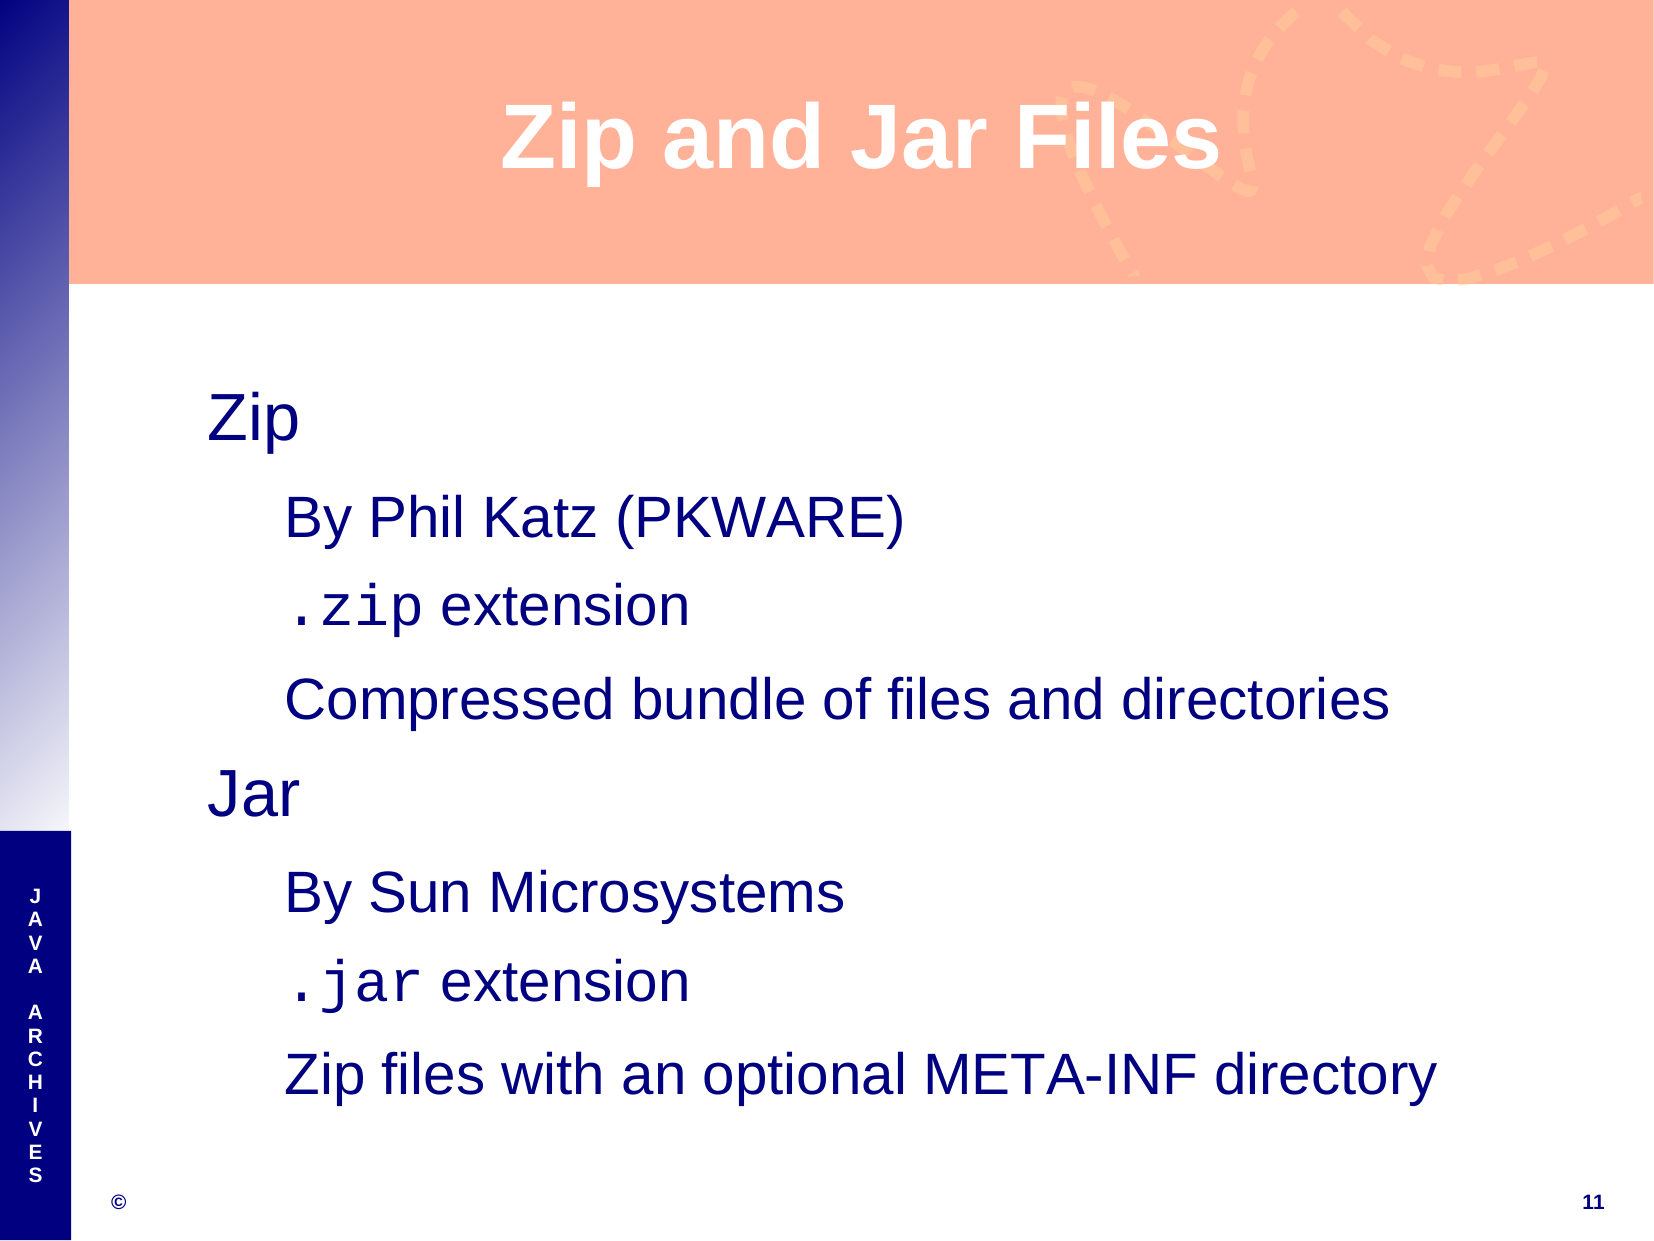

Zip and Jar Files
# Zip
By Phil Katz (PKWARE)
.zip extension
Compressed bundle of files and directories
Jar
By Sun Microsystems
.jar extension
Zip files with an optional META-INF directory
J
A
V
A
A
R
C
H
I
V
E
S